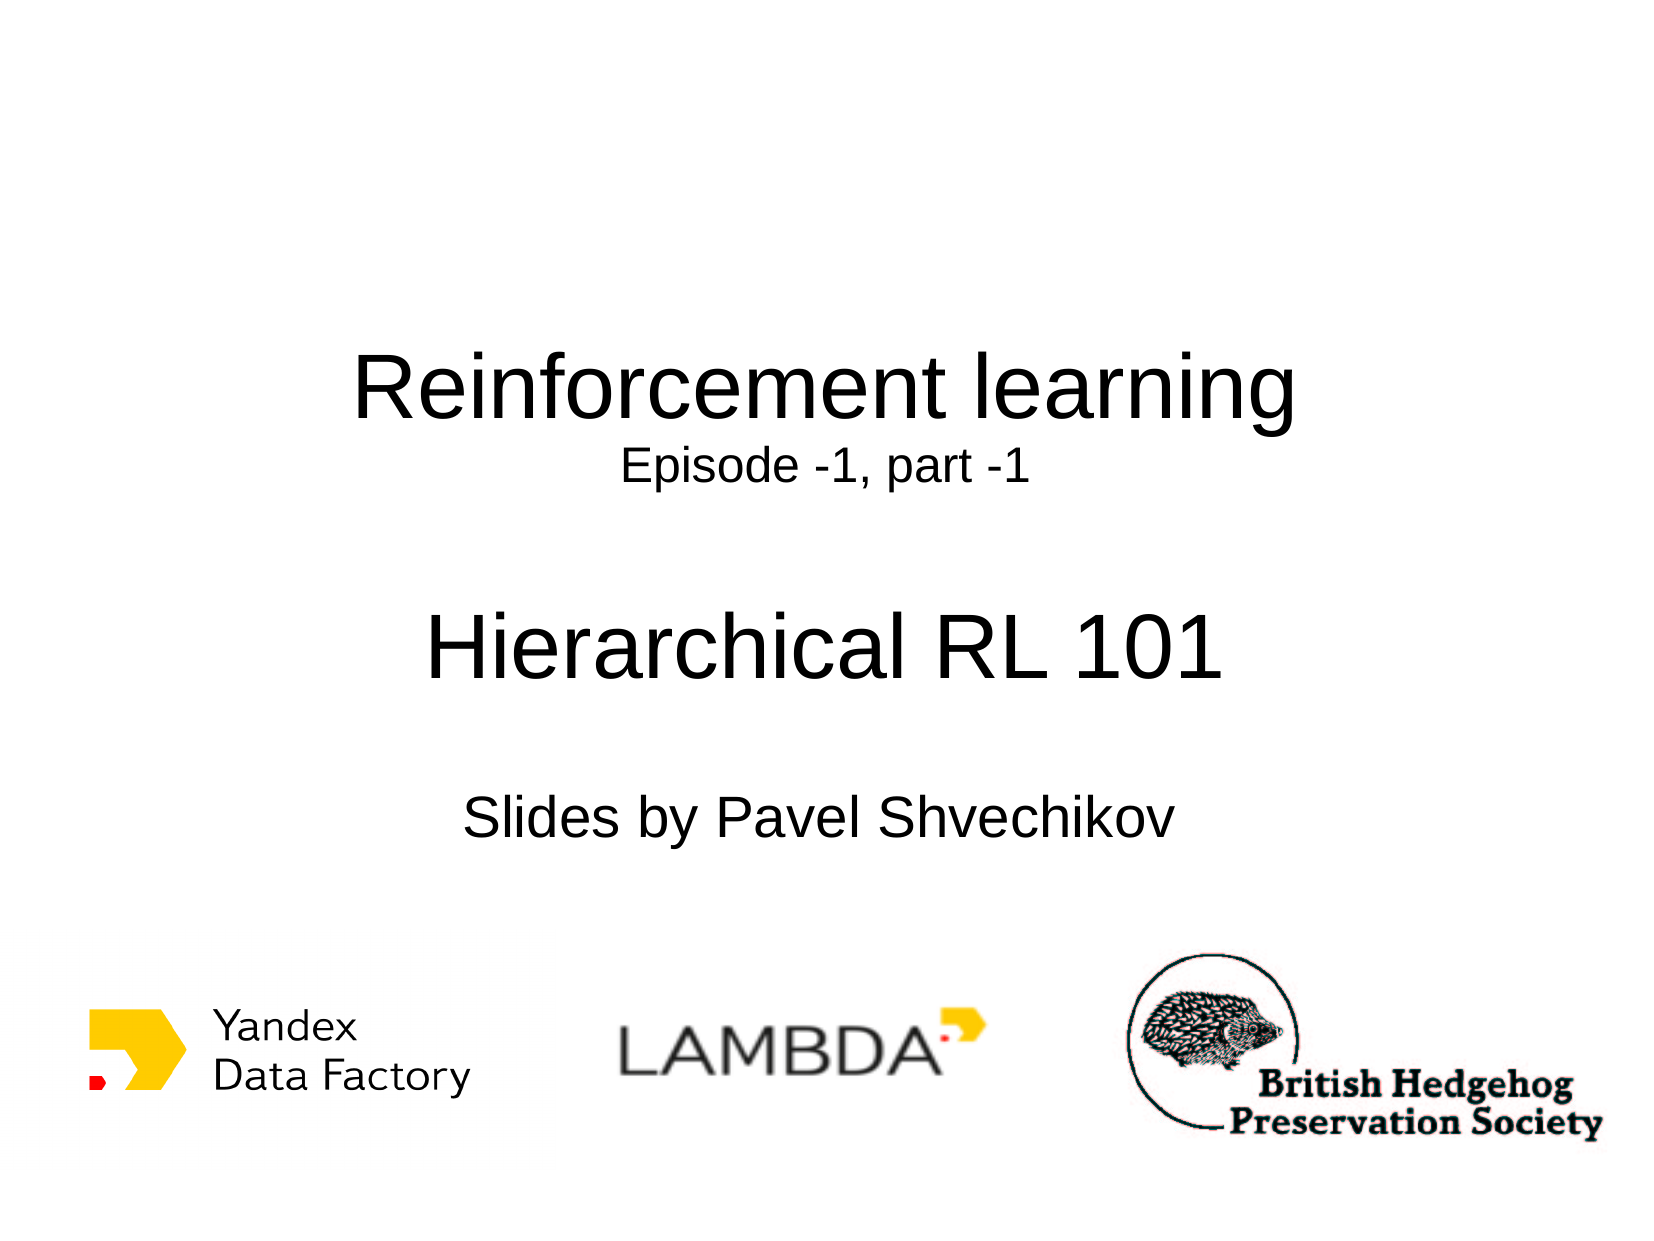

Reinforcement learning
Episode -1, part -1
Hierarchical RL 101
Slides by Pavel Shvechikov
1